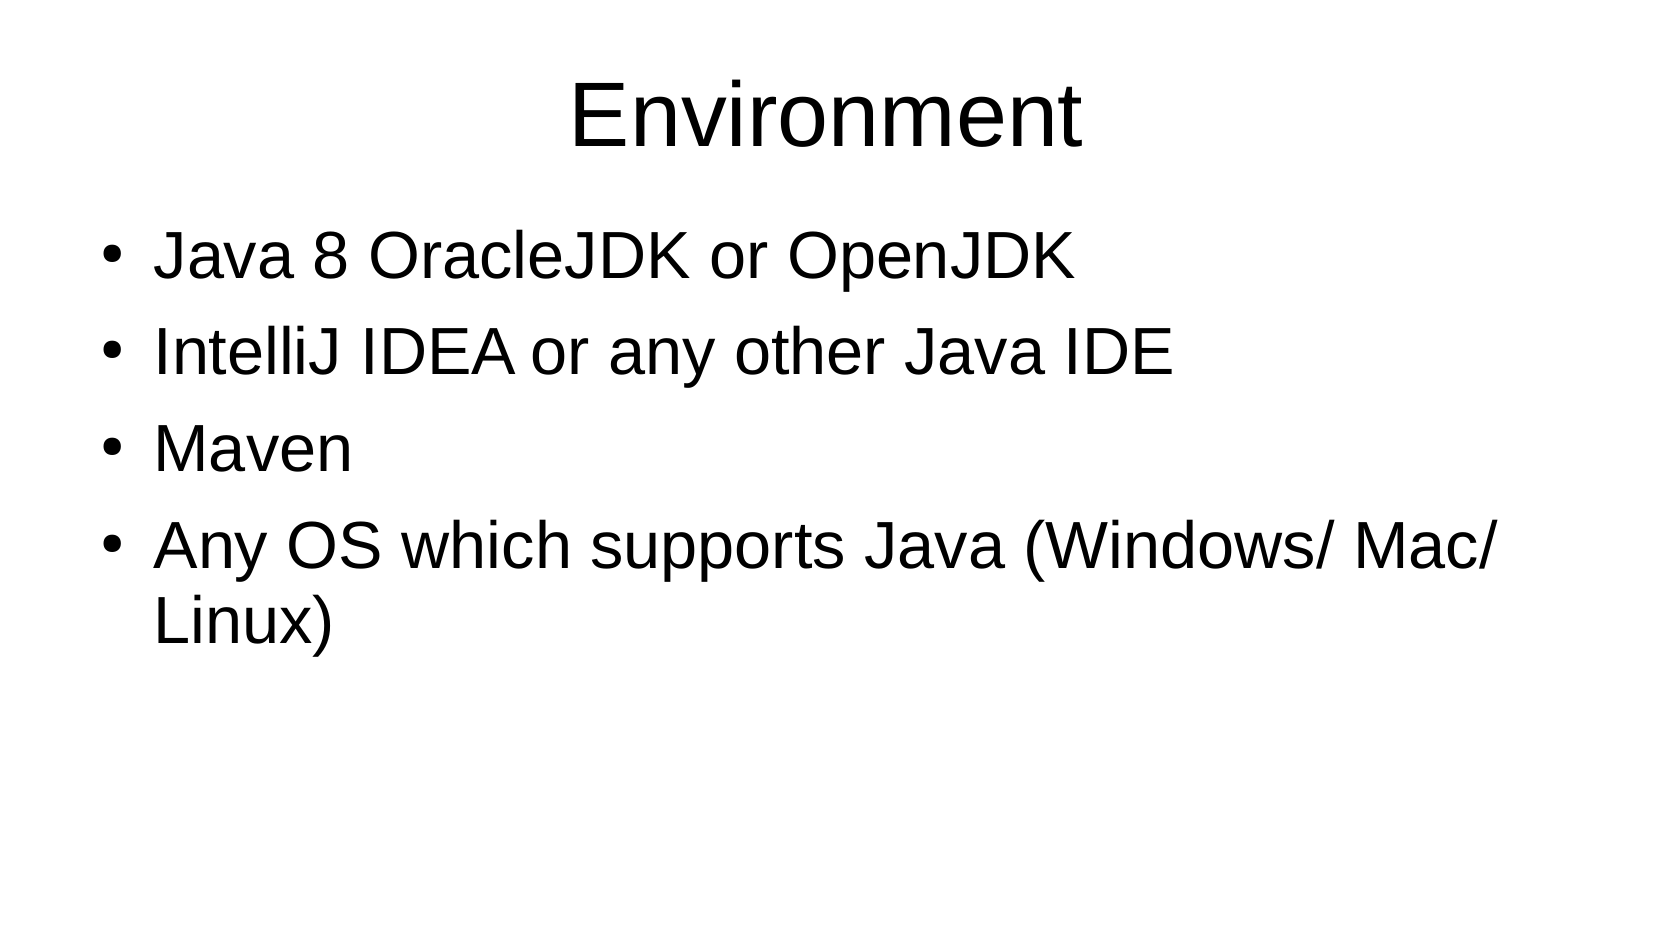

# Environment
Java 8 OracleJDK or OpenJDK
IntelliJ IDEA or any other Java IDE
Maven
Any OS which supports Java (Windows/ Mac/ Linux)